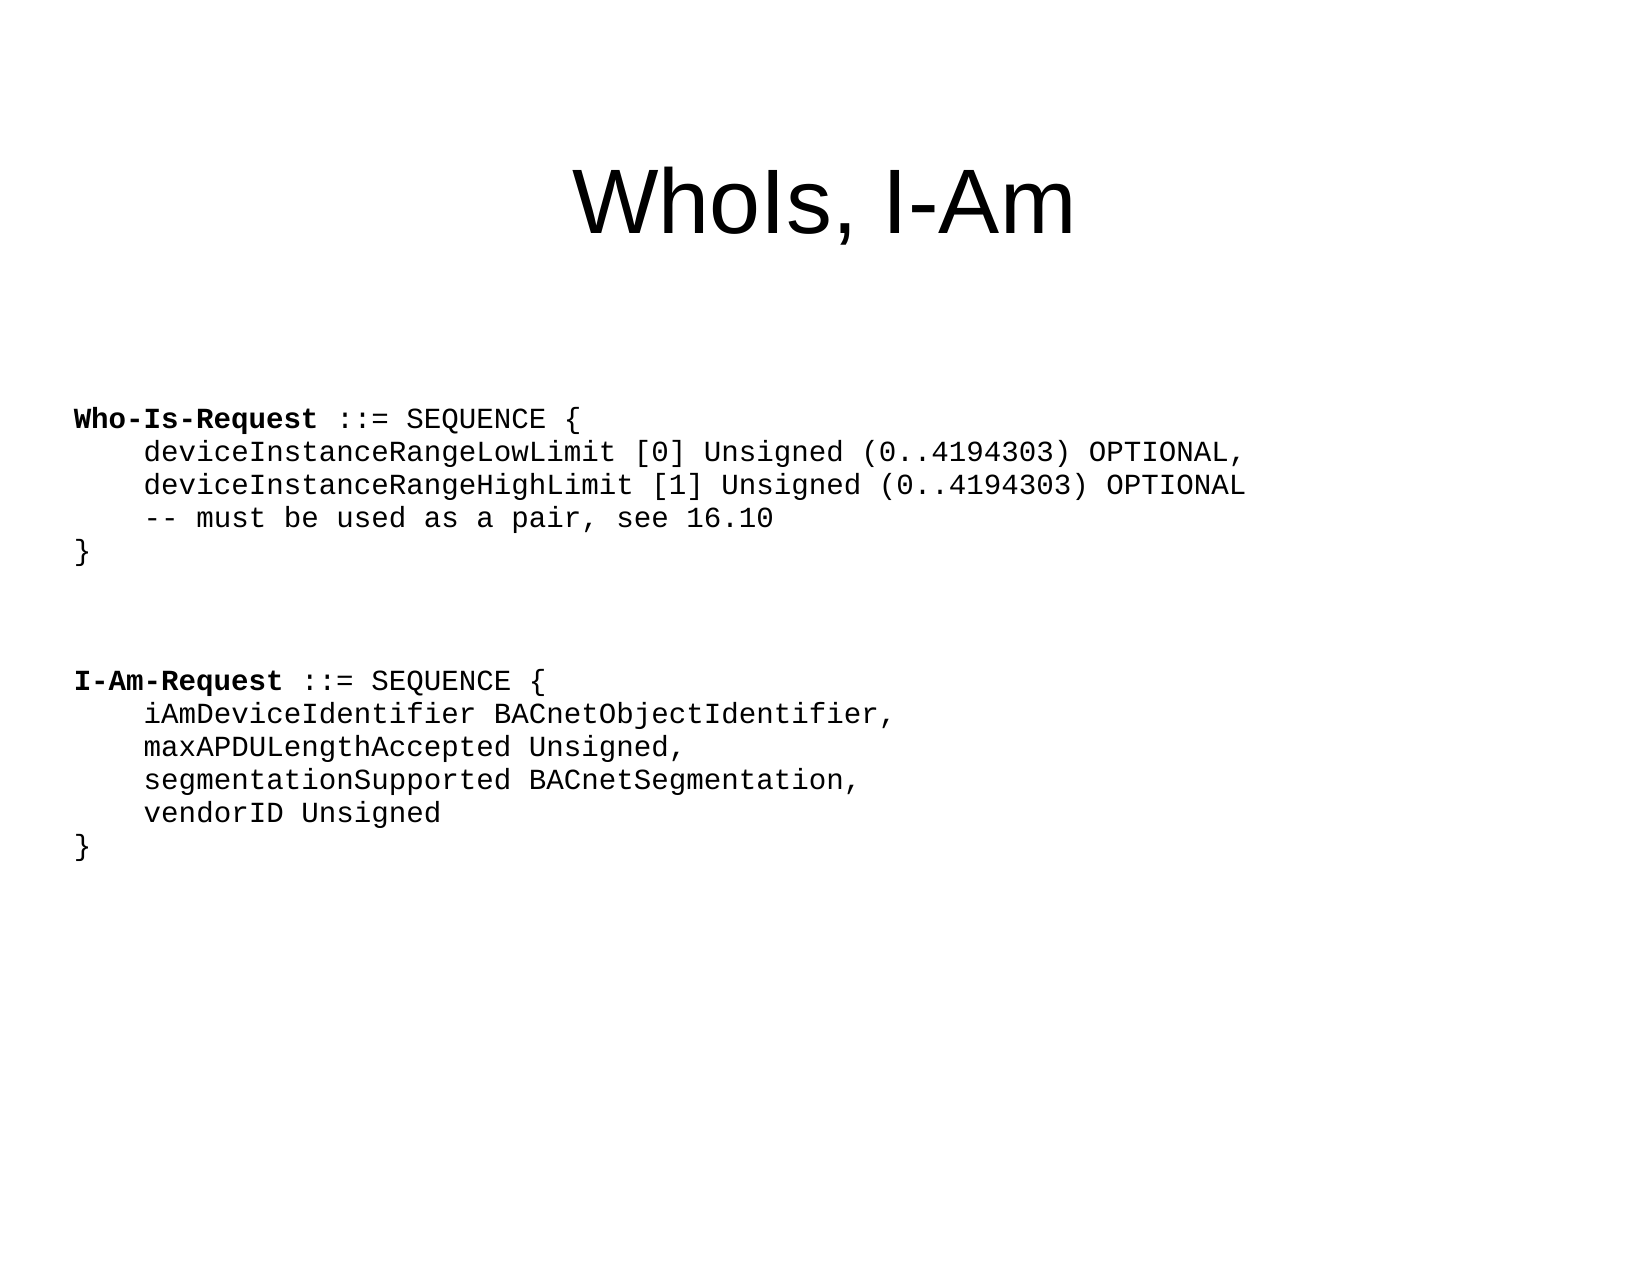

# WhoIs, I-Am
Who-Is-Request ::= SEQUENCE {
 deviceInstanceRangeLowLimit [0] Unsigned (0..4194303) OPTIONAL,
 deviceInstanceRangeHighLimit [1] Unsigned (0..4194303) OPTIONAL
 -- must be used as a pair, see 16.10
}
I-Am-Request ::= SEQUENCE {
 iAmDeviceIdentifier BACnetObjectIdentifier,
 maxAPDULengthAccepted Unsigned,
 segmentationSupported BACnetSegmentation,
 vendorID Unsigned
}